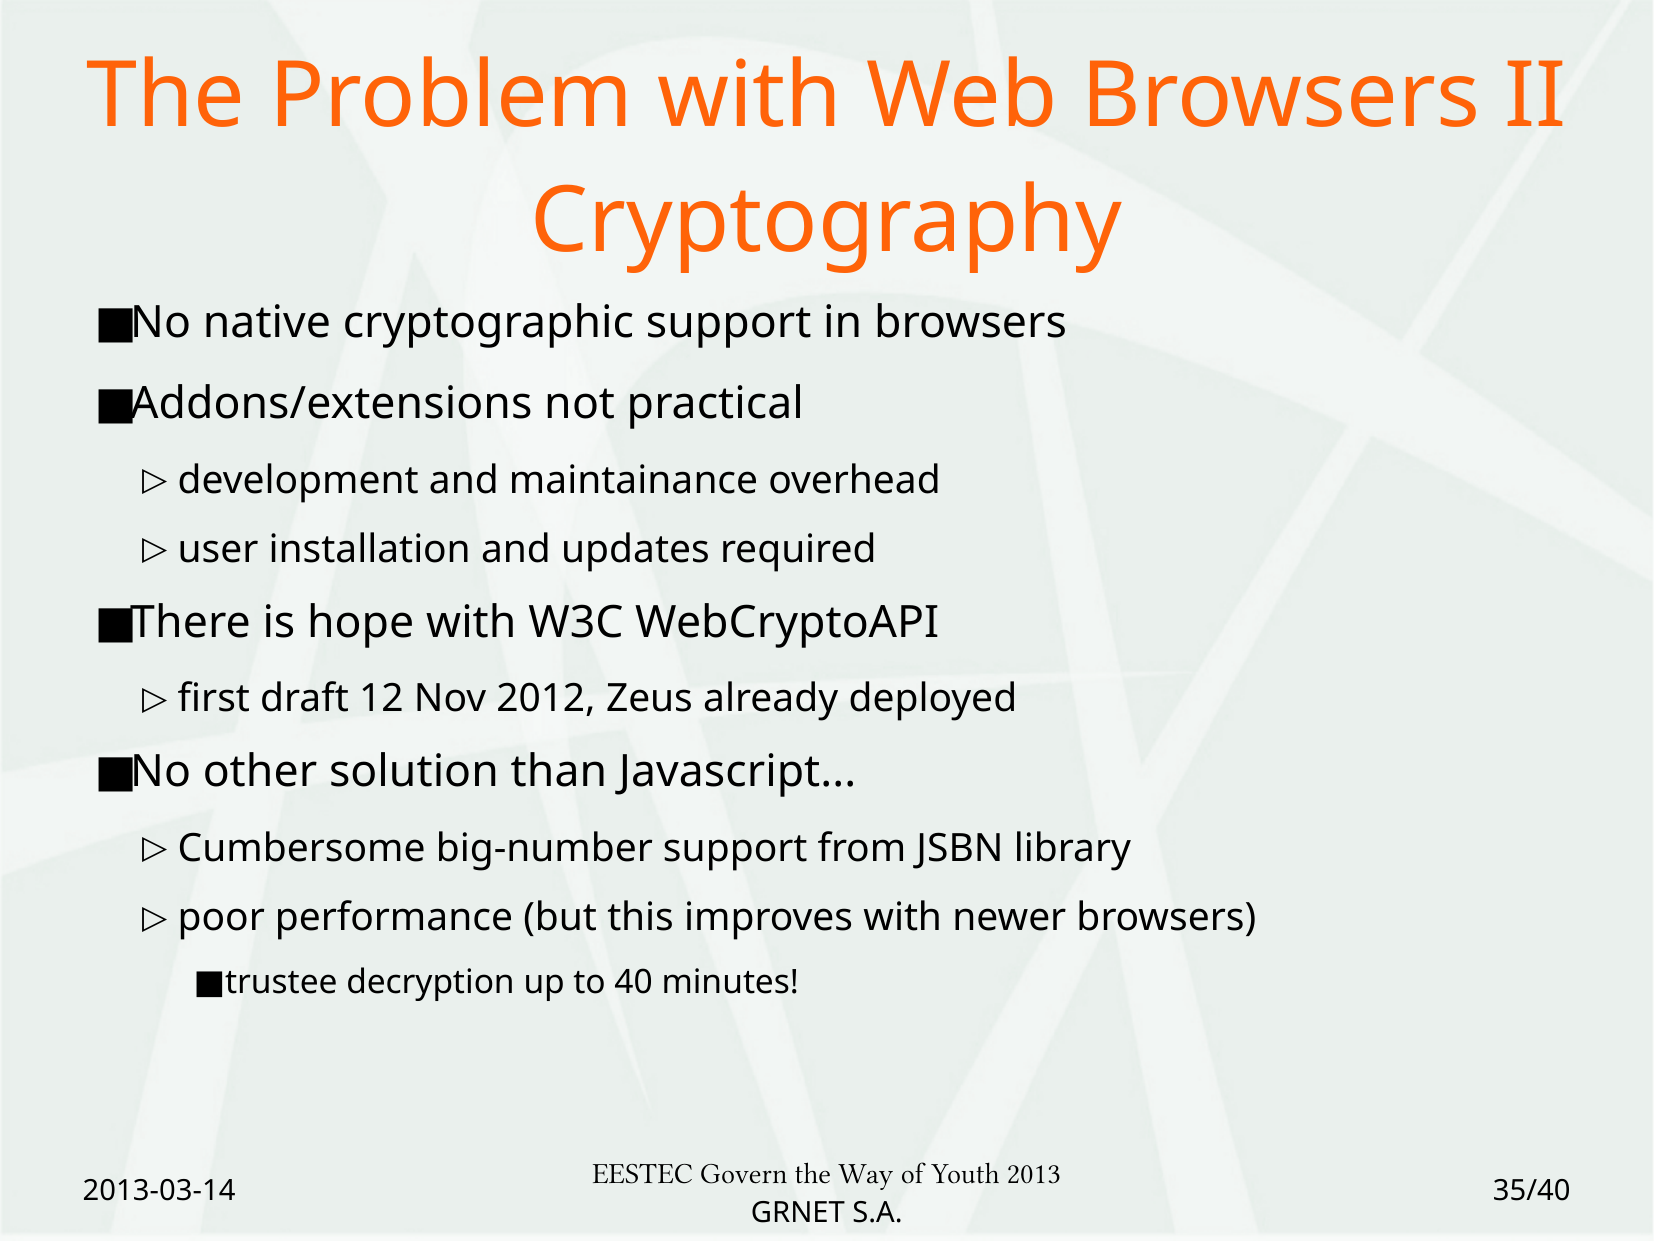

# The Problem with Web Browsers II Cryptography
No native cryptographic support in browsers
Addons/extensions not practical
development and maintainance overhead
user installation and updates required
There is hope with W3C WebCryptoAPI
first draft 12 Nov 2012, Zeus already deployed
No other solution than Javascript...
Cumbersome big-number support from JSBN library
poor performance (but this improves with newer browsers)
trustee decryption up to 40 minutes!
GRNET S.A.
2013-03-14
35